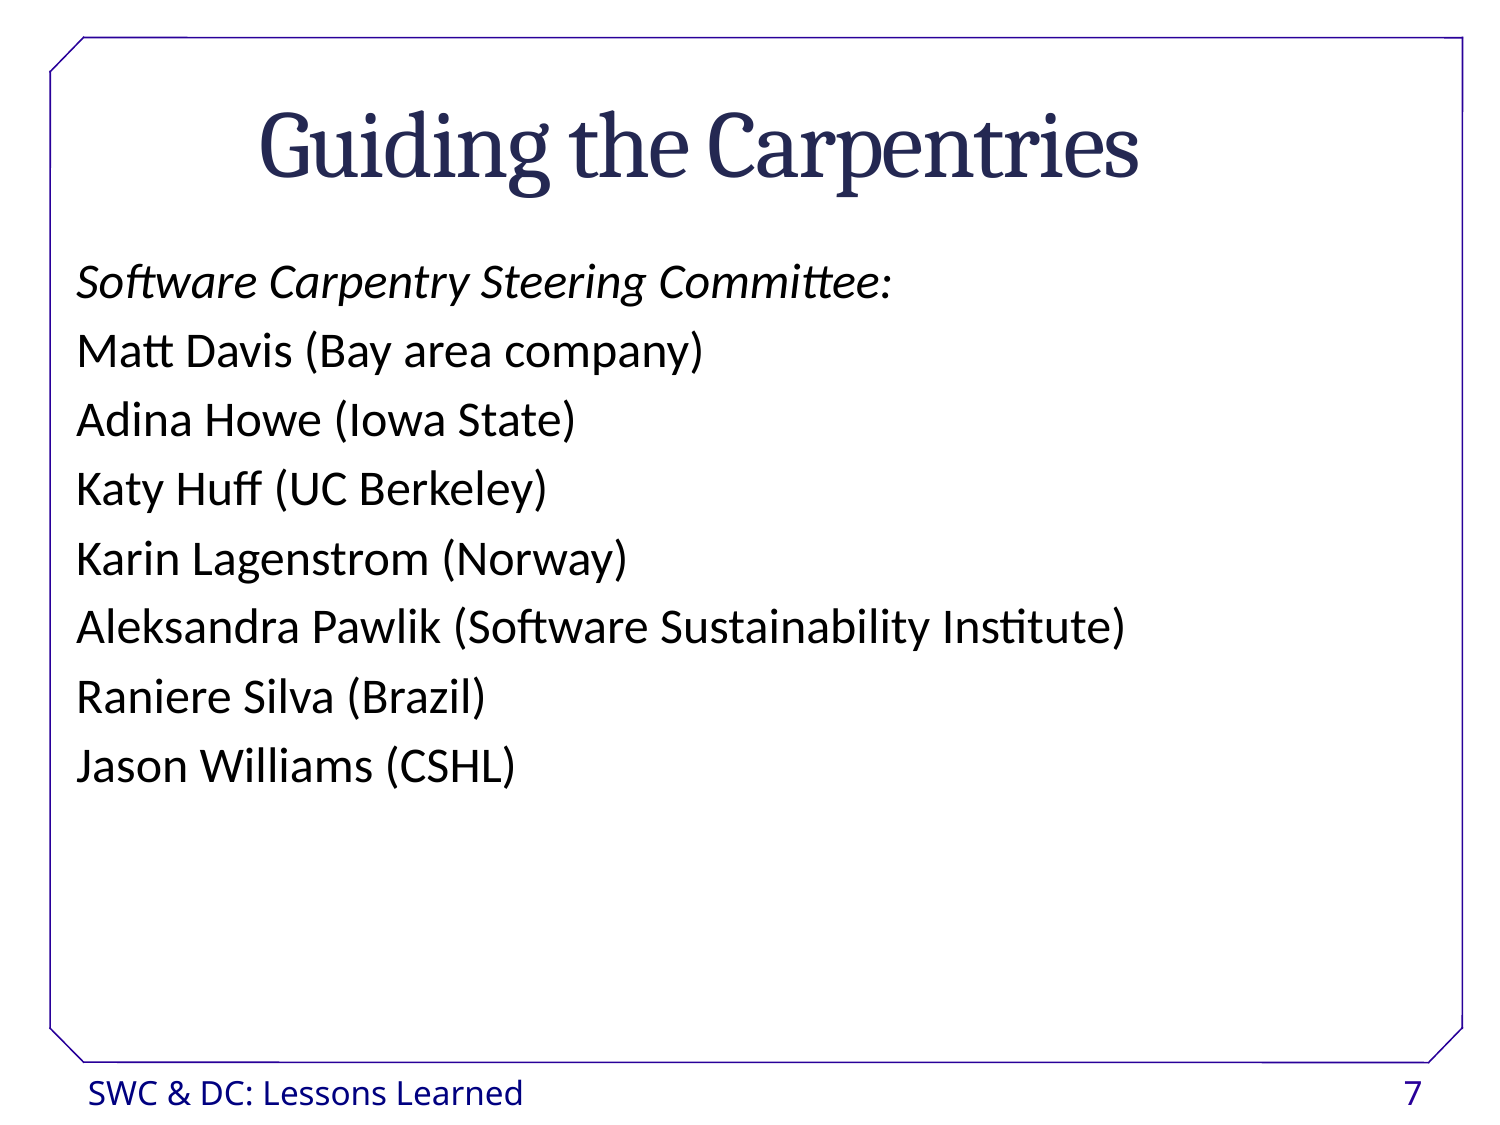

# Guiding the Carpentries
Software Carpentry Steering Committee:
Matt Davis (Bay area company)
Adina Howe (Iowa State)
Katy Huff (UC Berkeley)
Karin Lagenstrom (Norway)
Aleksandra Pawlik (Software Sustainability Institute)
Raniere Silva (Brazil)
Jason Williams (CSHL)